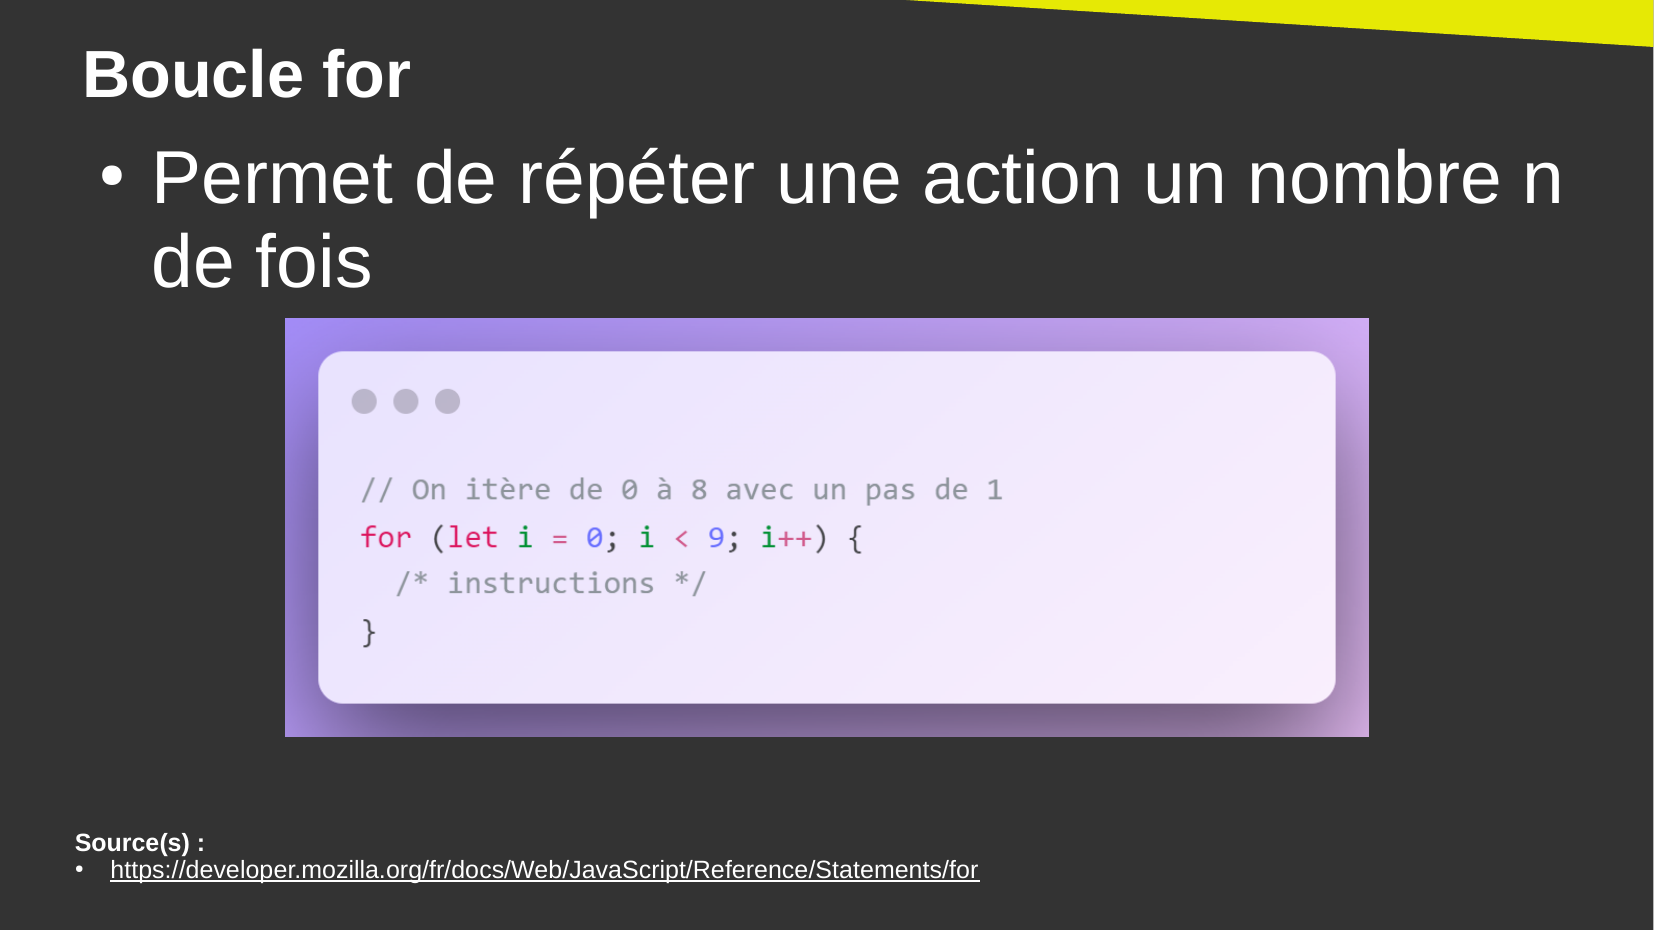

# Boucle for
Permet de répéter une action un nombre n de fois
Source(s) :
https://developer.mozilla.org/fr/docs/Web/JavaScript/Reference/Statements/for